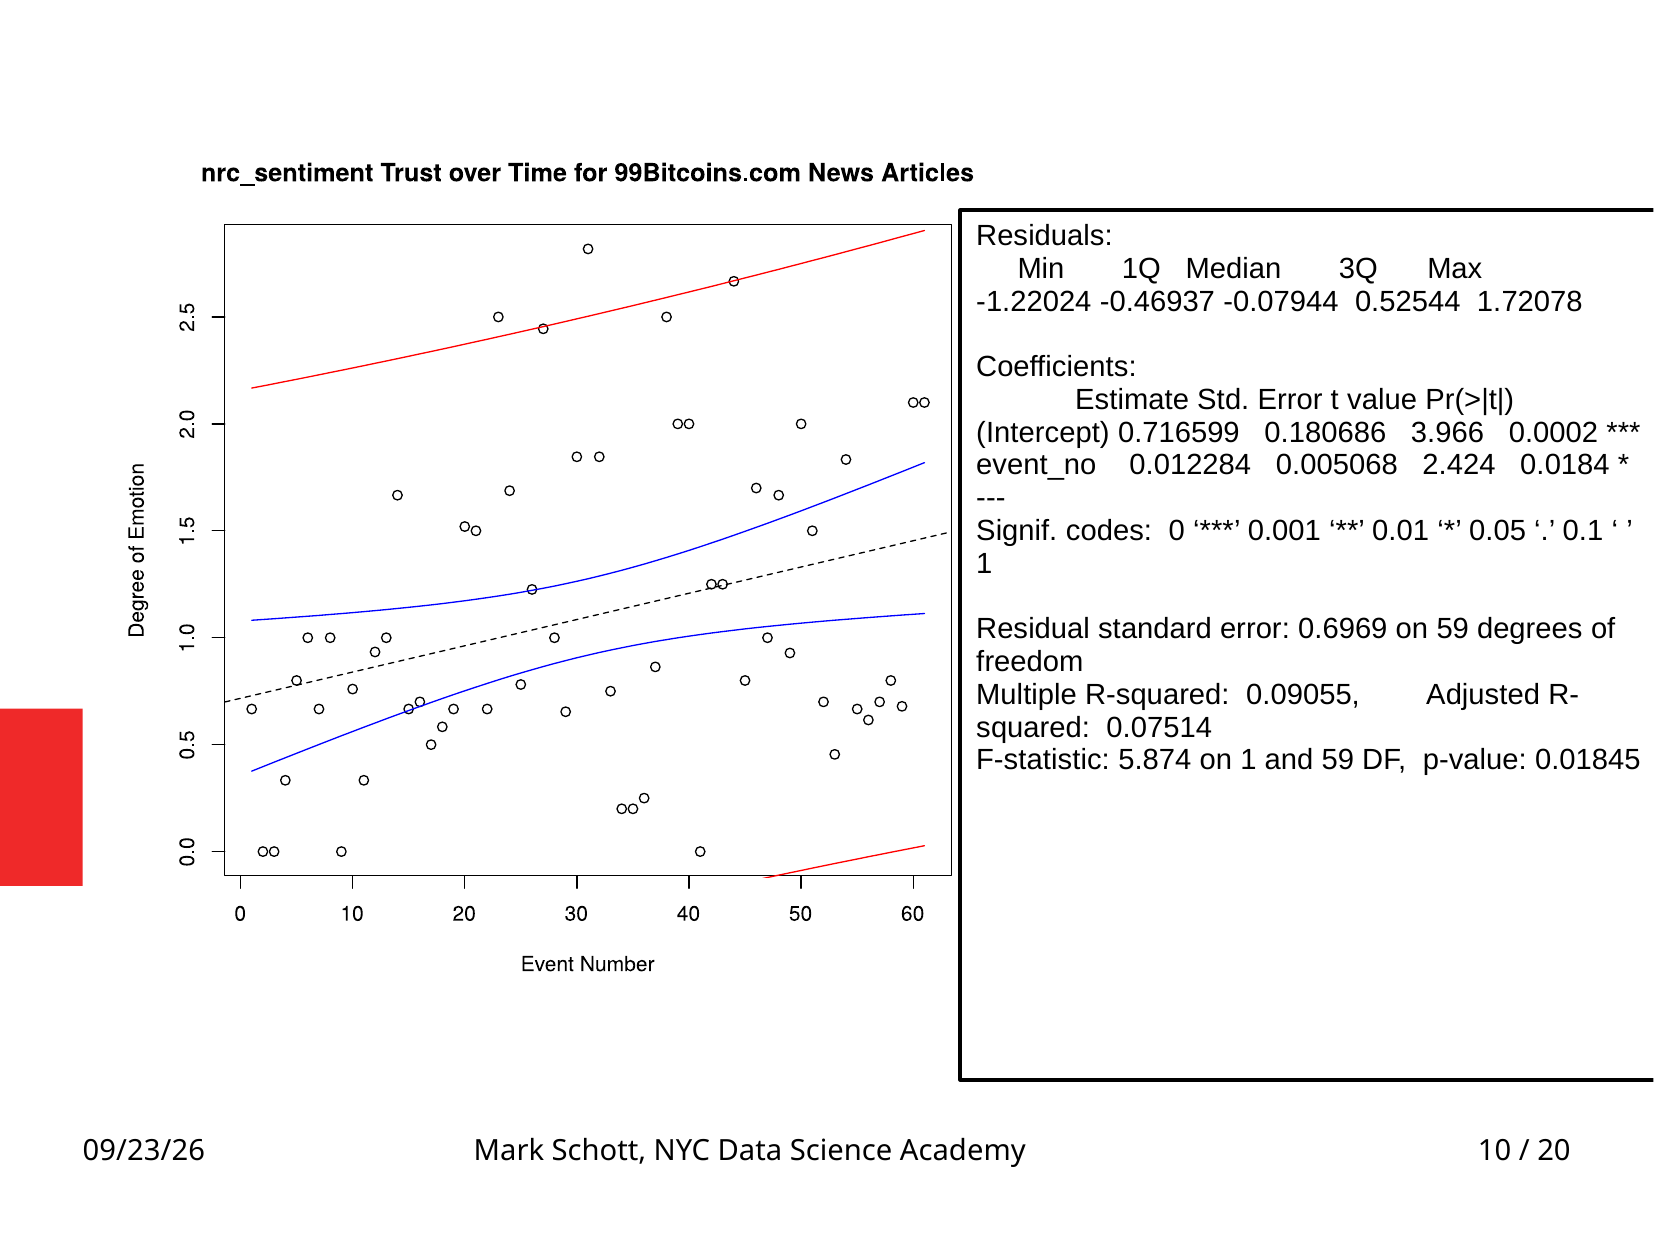

Residuals:
 Min 1Q Median 3Q Max
-1.22024 -0.46937 -0.07944 0.52544 1.72078
Coefficients:
 Estimate Std. Error t value Pr(>|t|)
(Intercept) 0.716599 0.180686 3.966 0.0002 ***
event_no 0.012284 0.005068 2.424 0.0184 *
---
Signif. codes: 0 ‘***’ 0.001 ‘**’ 0.01 ‘*’ 0.05 ‘.’ 0.1 ‘ ’ 1
Residual standard error: 0.6969 on 59 degrees of freedom
Multiple R-squared: 0.09055,	Adjusted R-squared: 0.07514
F-statistic: 5.874 on 1 and 59 DF, p-value: 0.01845
Mark Schott, NYC Data Science Academy
10